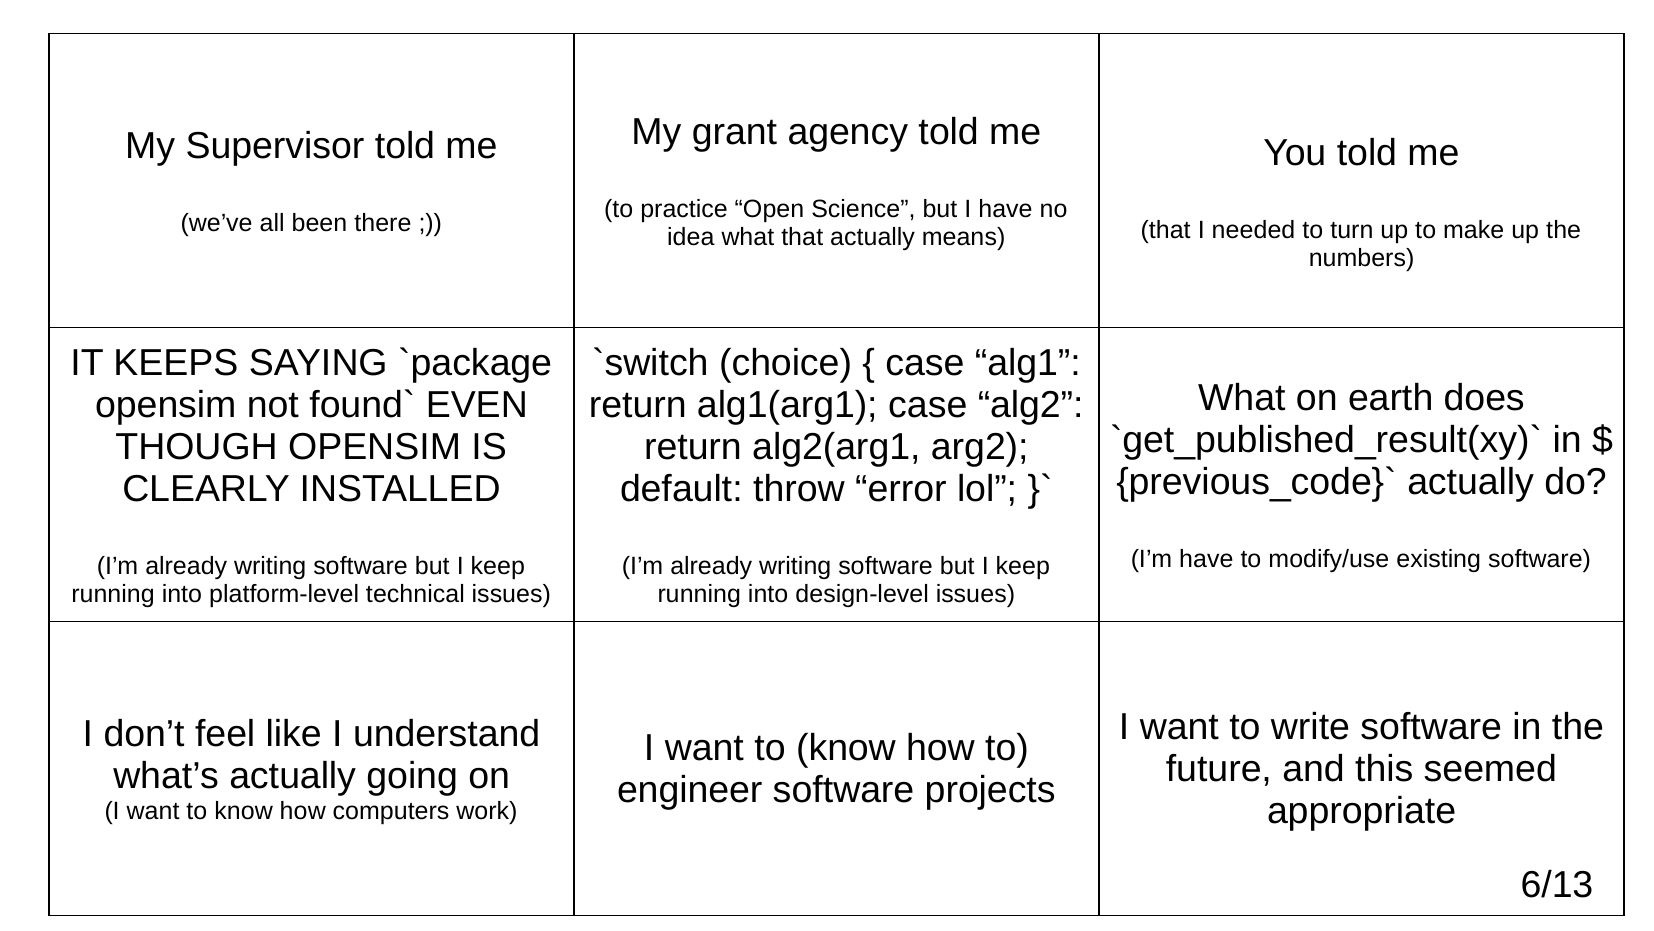

| My Supervisor told me (we’ve all been there ;)) | My grant agency told me (to practice “Open Science”, but I have no idea what that actually means) | You told me (that I needed to turn up to make up the numbers) |
| --- | --- | --- |
| IT KEEPS SAYING `package opensim not found` EVEN THOUGH OPENSIM IS CLEARLY INSTALLED (I’m already writing software but I keep running into platform-level technical issues) | `switch (choice) { case “alg1”: return alg1(arg1); case “alg2”: return alg2(arg1, arg2); default: throw “error lol”; }` (I’m already writing software but I keep running into design-level issues) | What on earth does `get\_published\_result(xy)` in ${previous\_code}` actually do? (I’m have to modify/use existing software) |
| I don’t feel like I understand what’s actually going on (I want to know how computers work) | I want to (know how to) engineer software projects | I want to write software in the future, and this seemed appropriate |